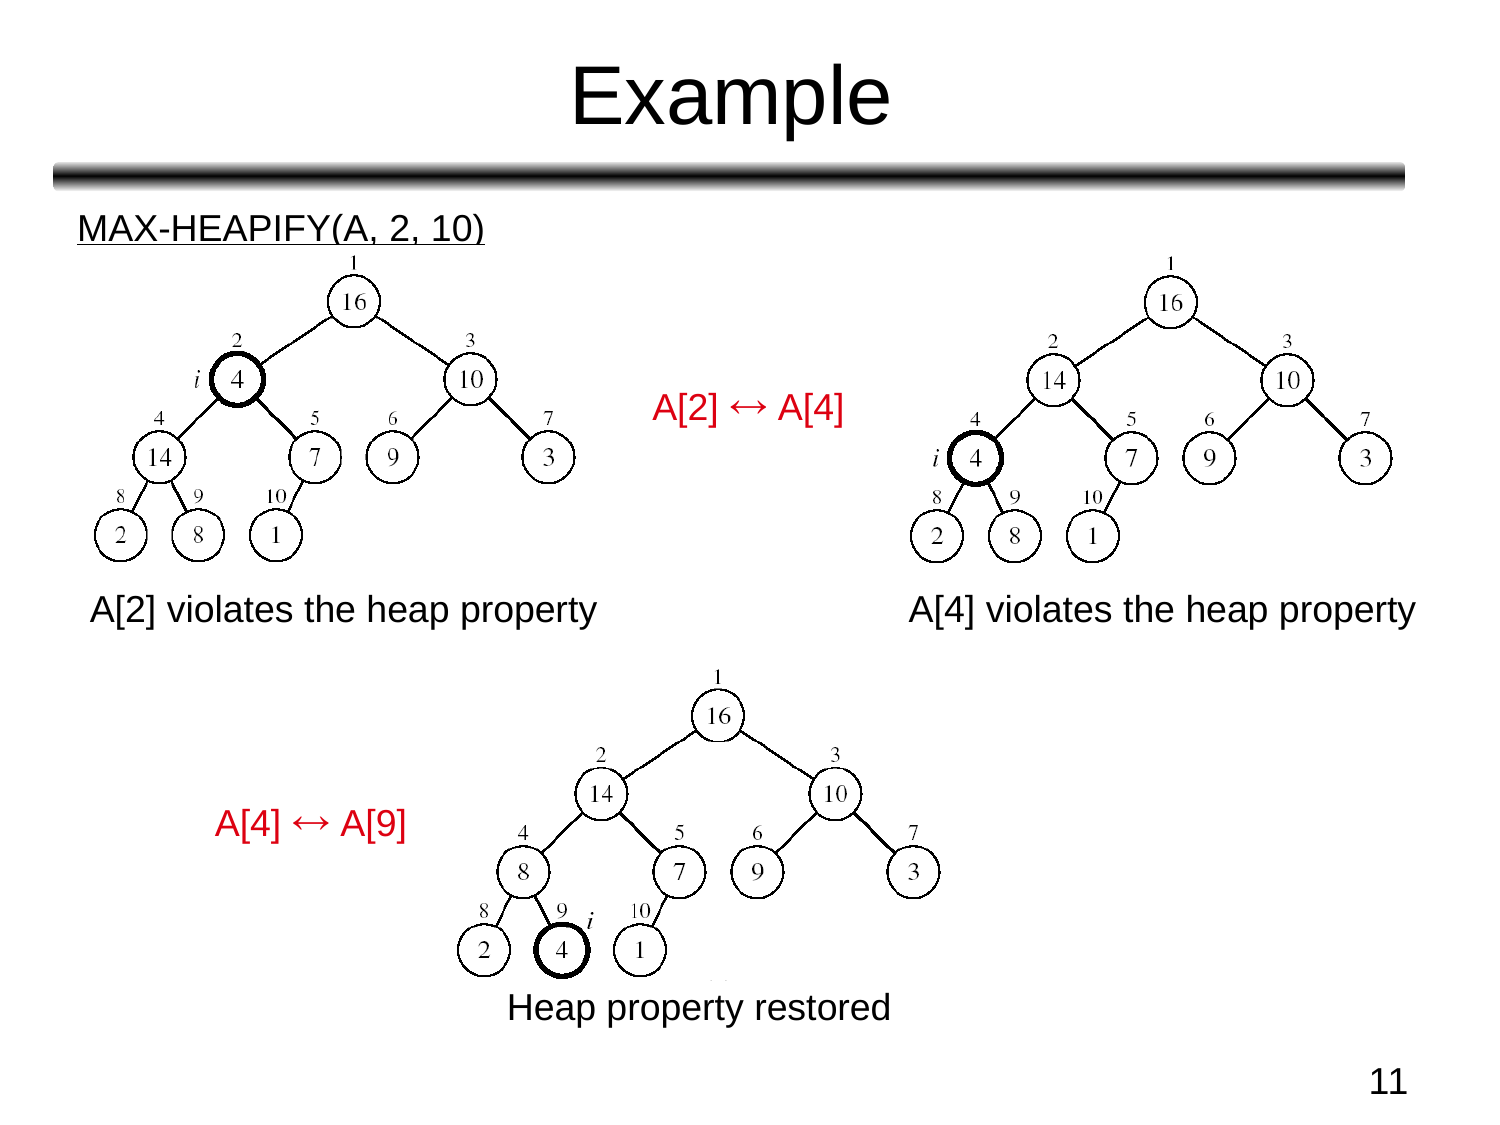

# Example
MAX-HEAPIFY(A, 2, 10)
A[2] violates the heap property
A[4] violates the heap property
A[2]  A[4]
Heap property restored
A[4]  A[9]
11